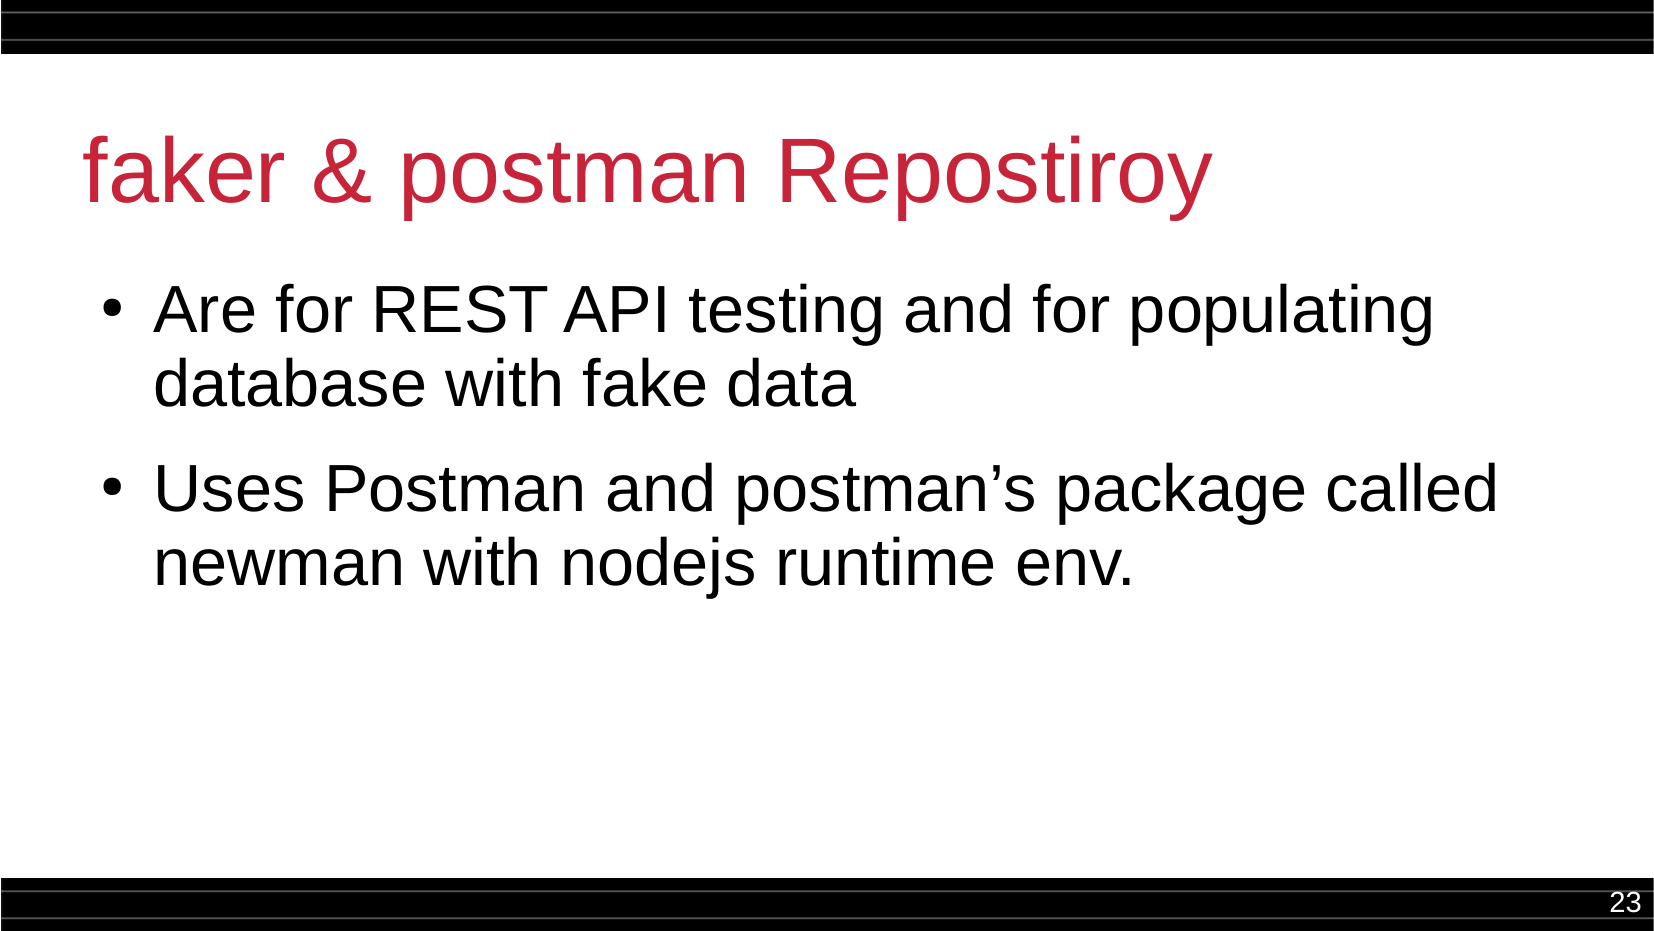

# faker & postman Repostiroy
Are for REST API testing and for populating database with fake data
Uses Postman and postman’s package called newman with nodejs runtime env.